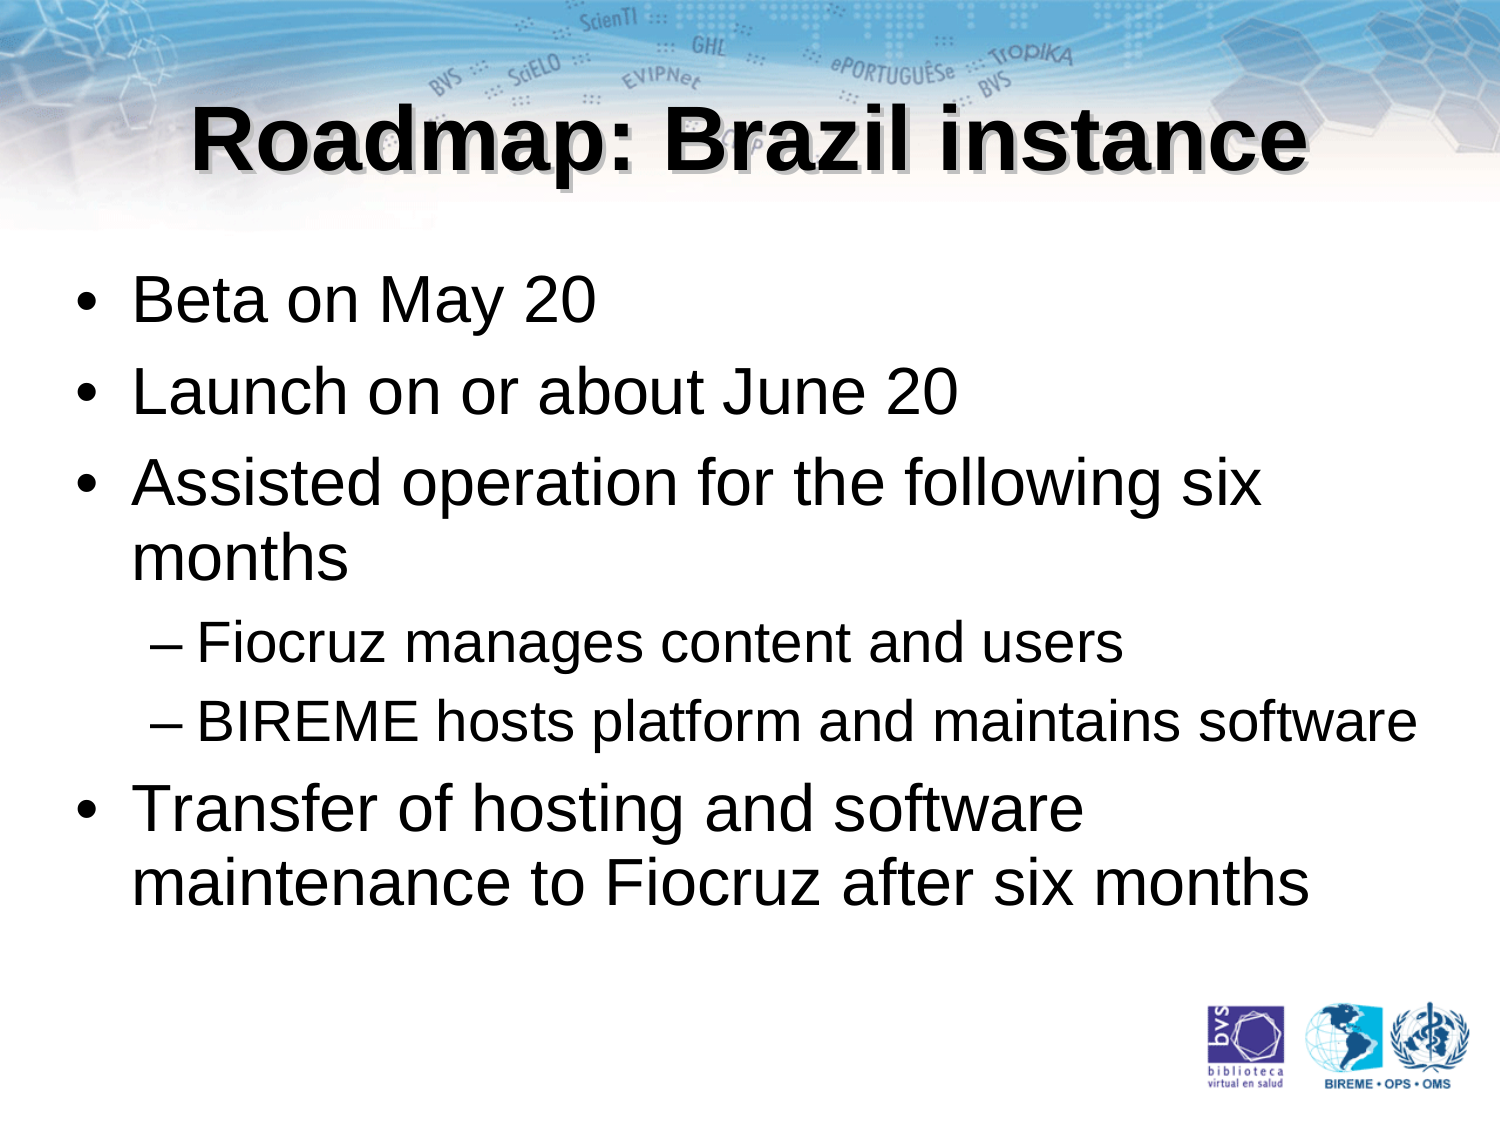

# Roadmap: Brazil instance
Beta on May 20
Launch on or about June 20
Assisted operation for the following six months
Fiocruz manages content and users
BIREME hosts platform and maintains software
Transfer of hosting and software maintenance to Fiocruz after six months